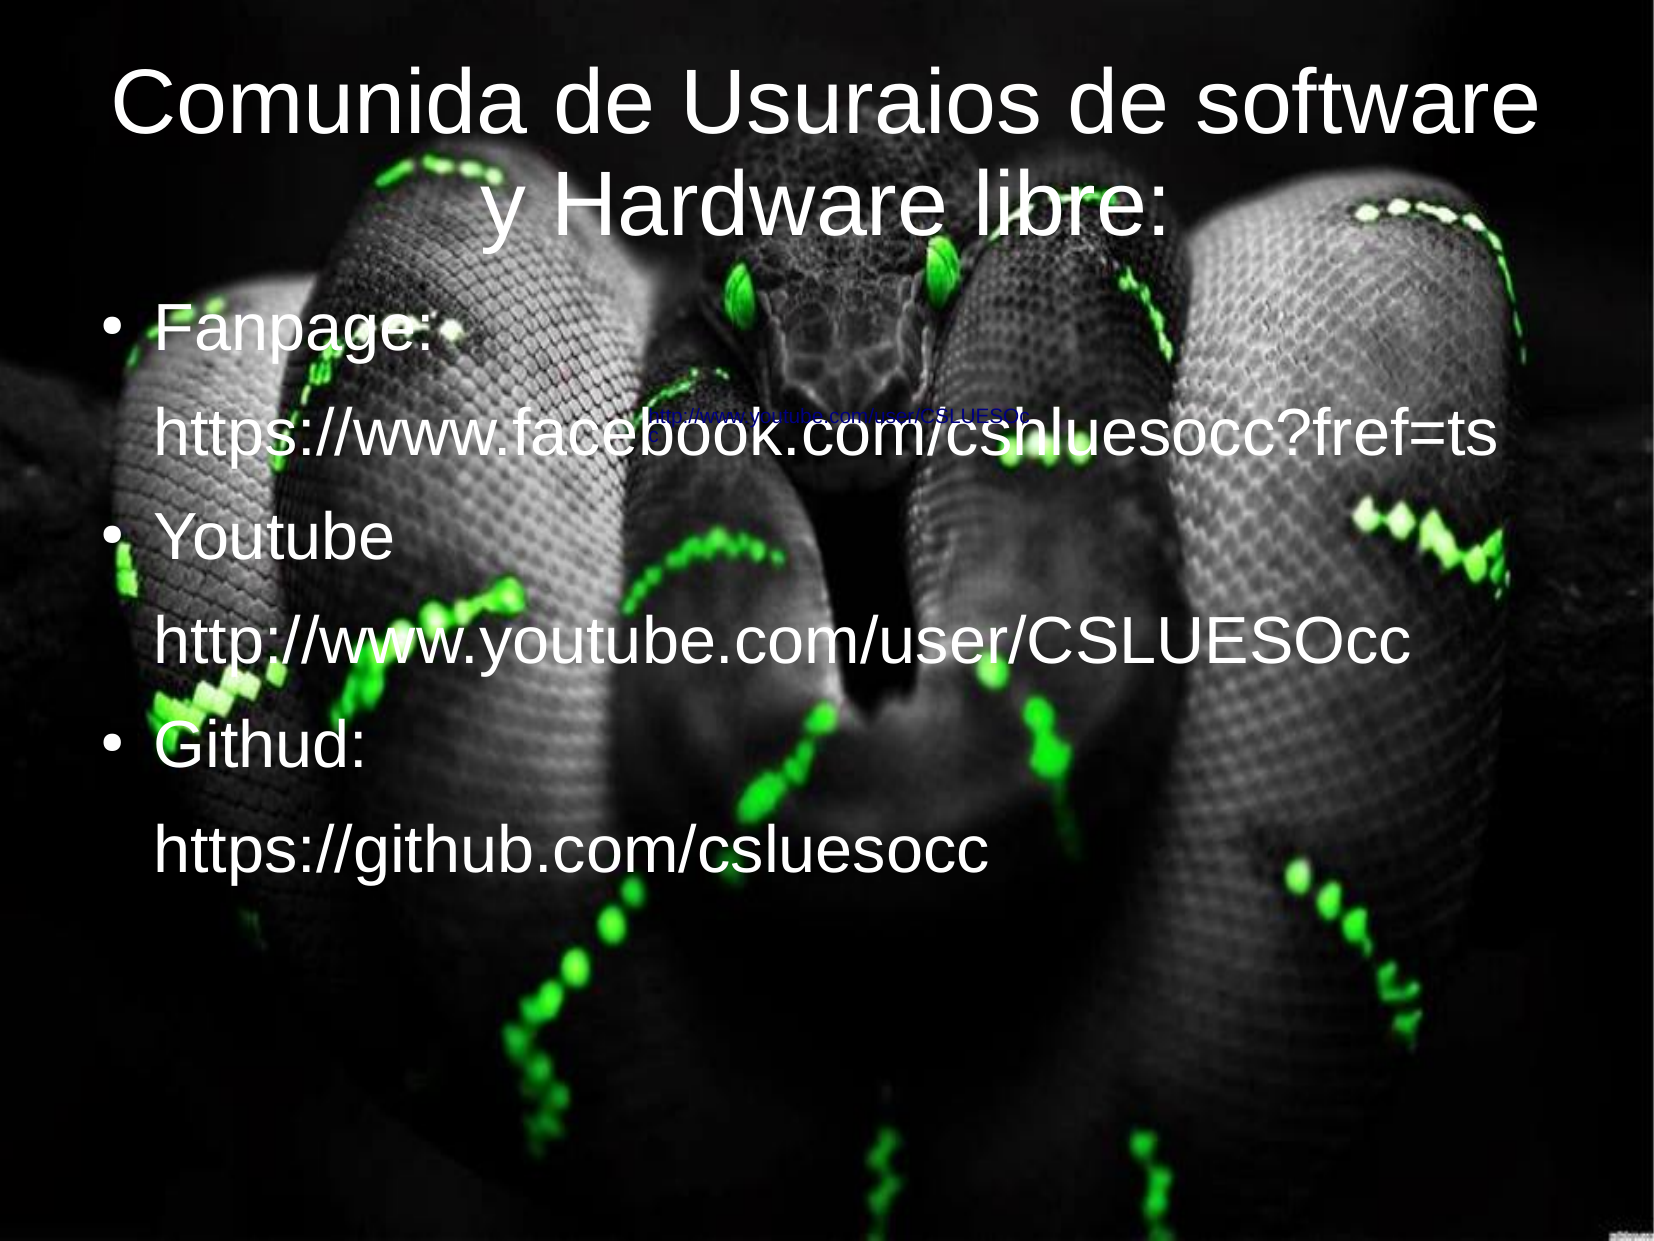

# Comunida de Usuraios de software y Hardware libre:
Fanpage:
https://www.facebook.com/cshluesocc?fref=ts
Youtube
http://www.youtube.com/user/CSLUESOcc
Githud:
https://github.com/csluesocc
http://www.youtube.com/user/CSLUESOcc